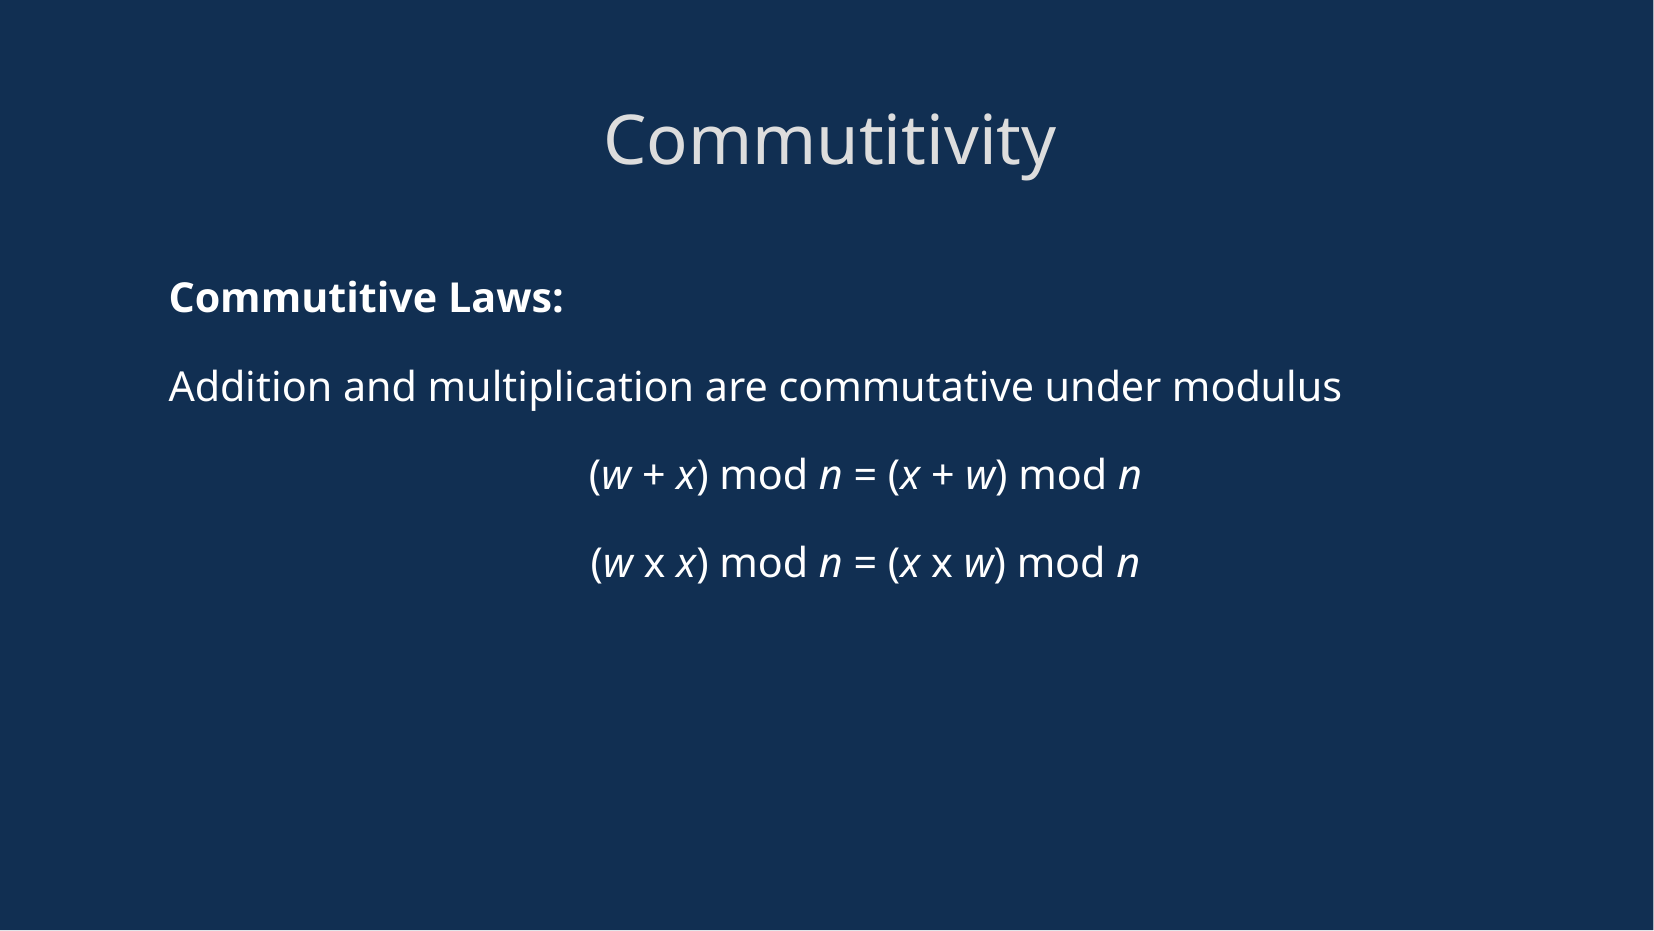

# Commutitivity
Commutitive Laws:
Addition and multiplication are commutative under modulus
(w + x) mod n = (x + w) mod n
(w x x) mod n = (x x w) mod n